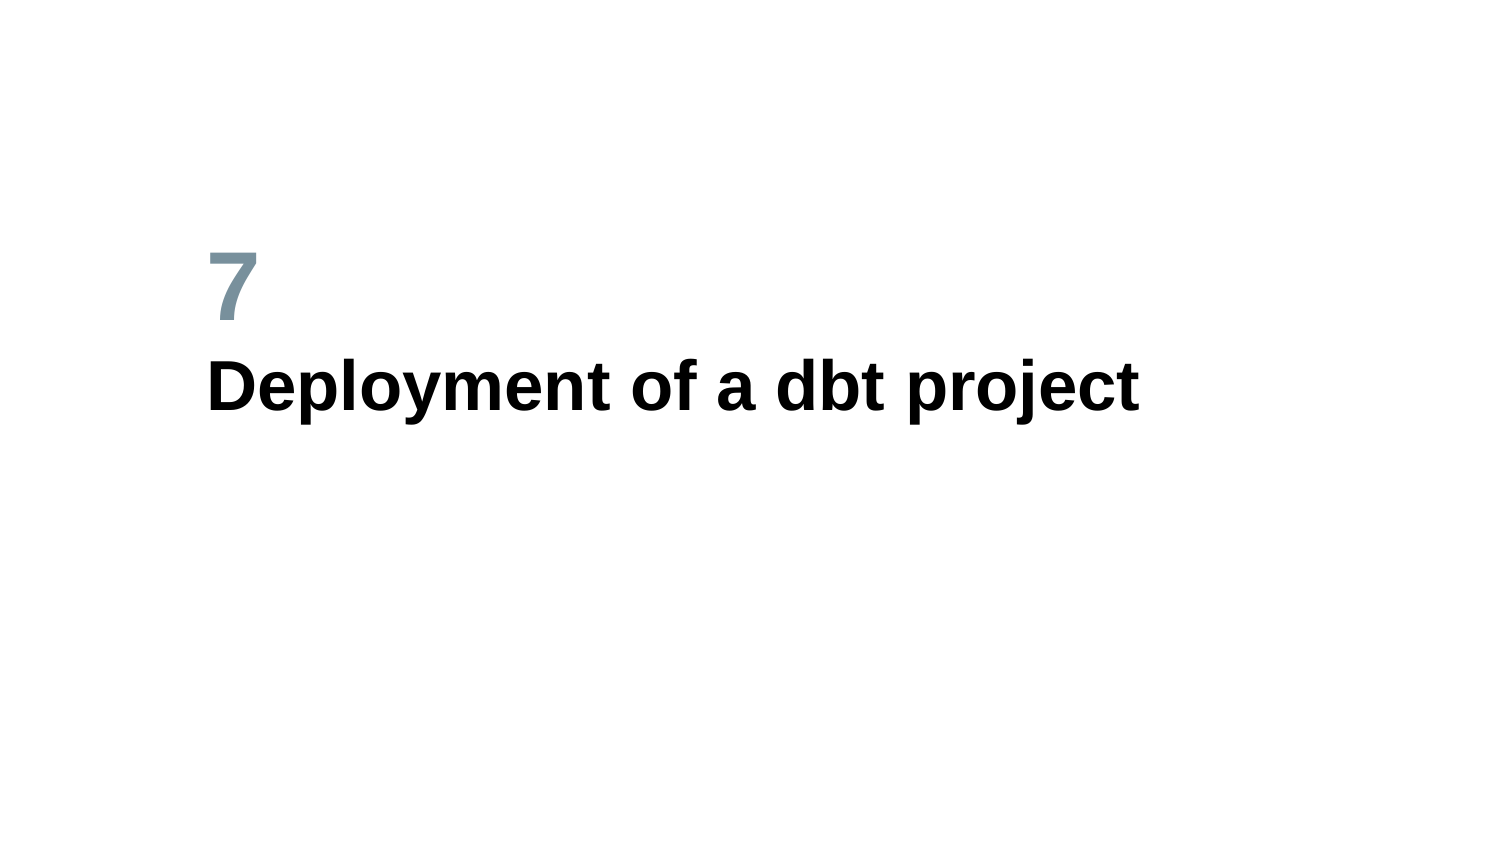

# 7 Deployment of a dbt project
Now to the fun part!